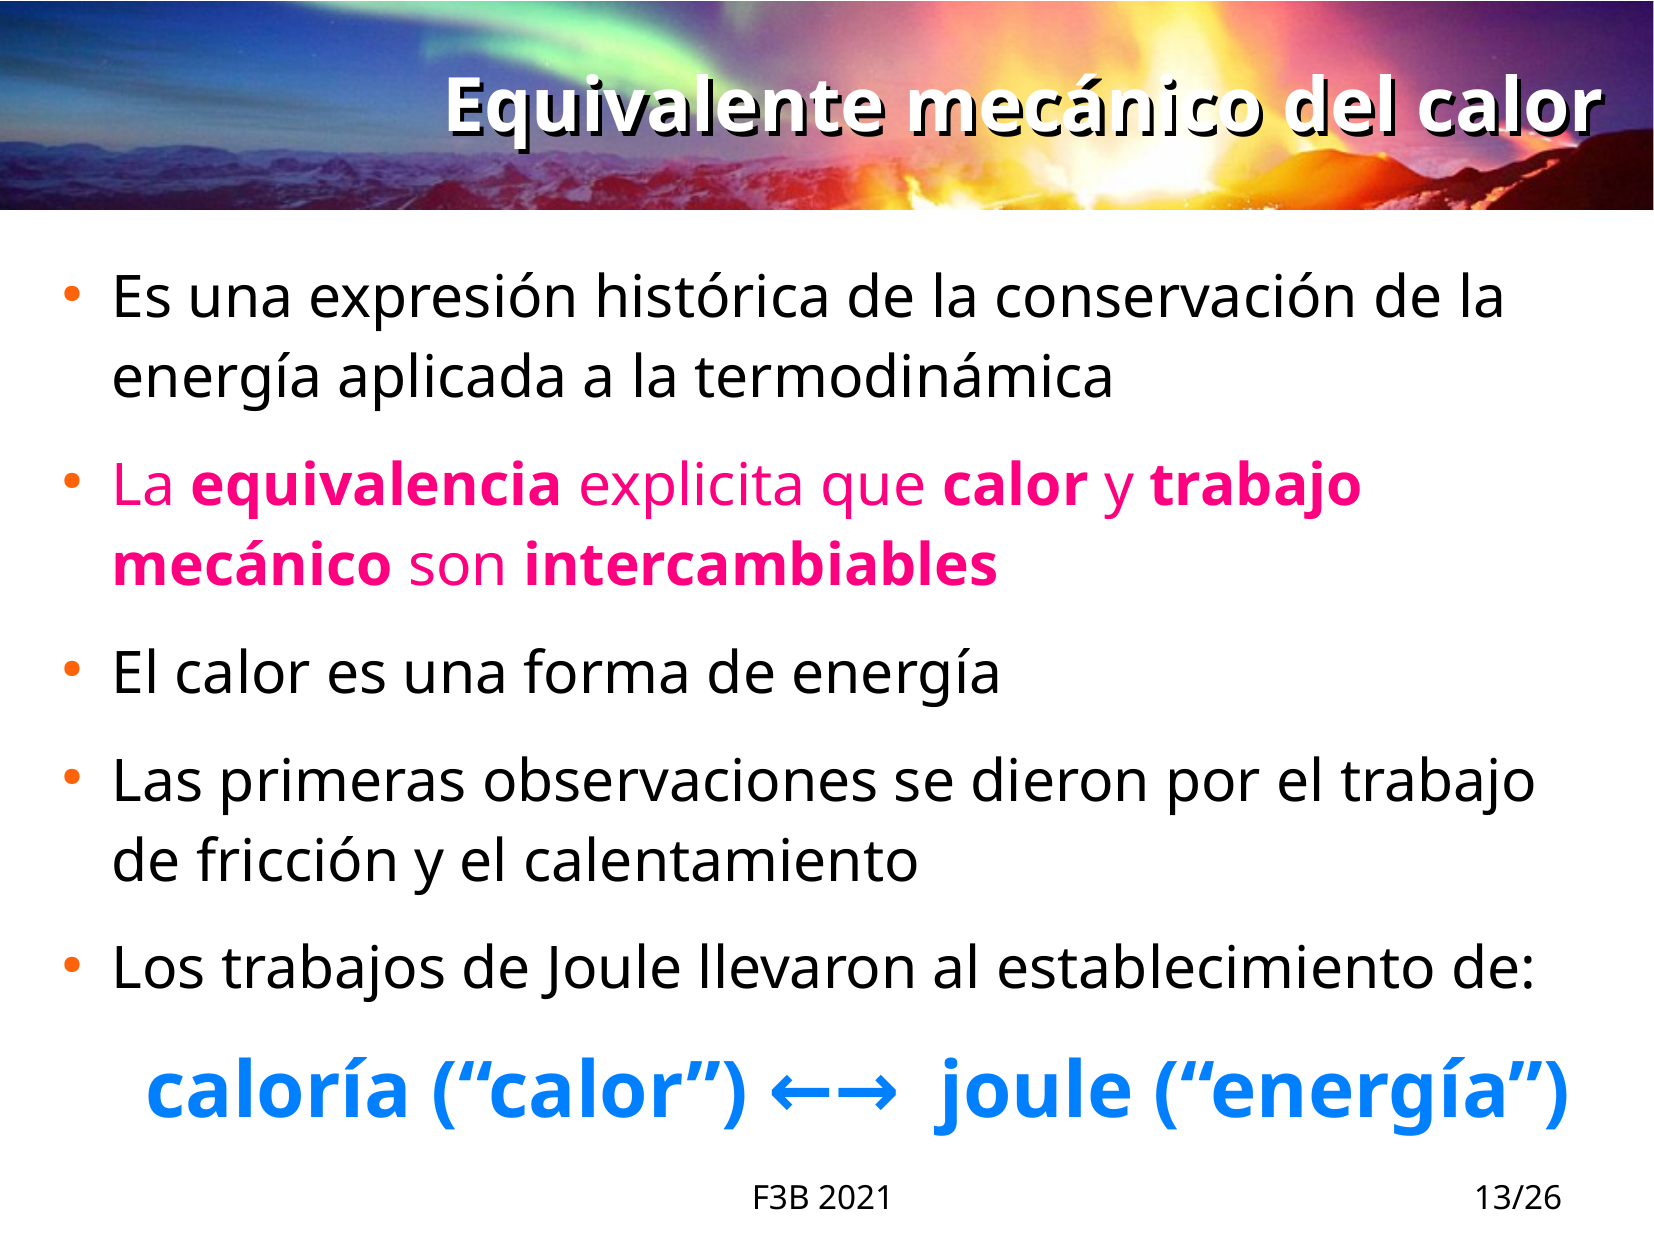

# Equivalente mecánico del calor
Es una expresión histórica de la conservación de la energía aplicada a la termodinámica
La equivalencia explicita que calor y trabajo mecánico son intercambiables
El calor es una forma de energía
Las primeras observaciones se dieron por el trabajo de fricción y el calentamiento
Los trabajos de Joule llevaron al establecimiento de:
caloría (“calor”) ←→ joule (“energía”)
F3B 2021
13